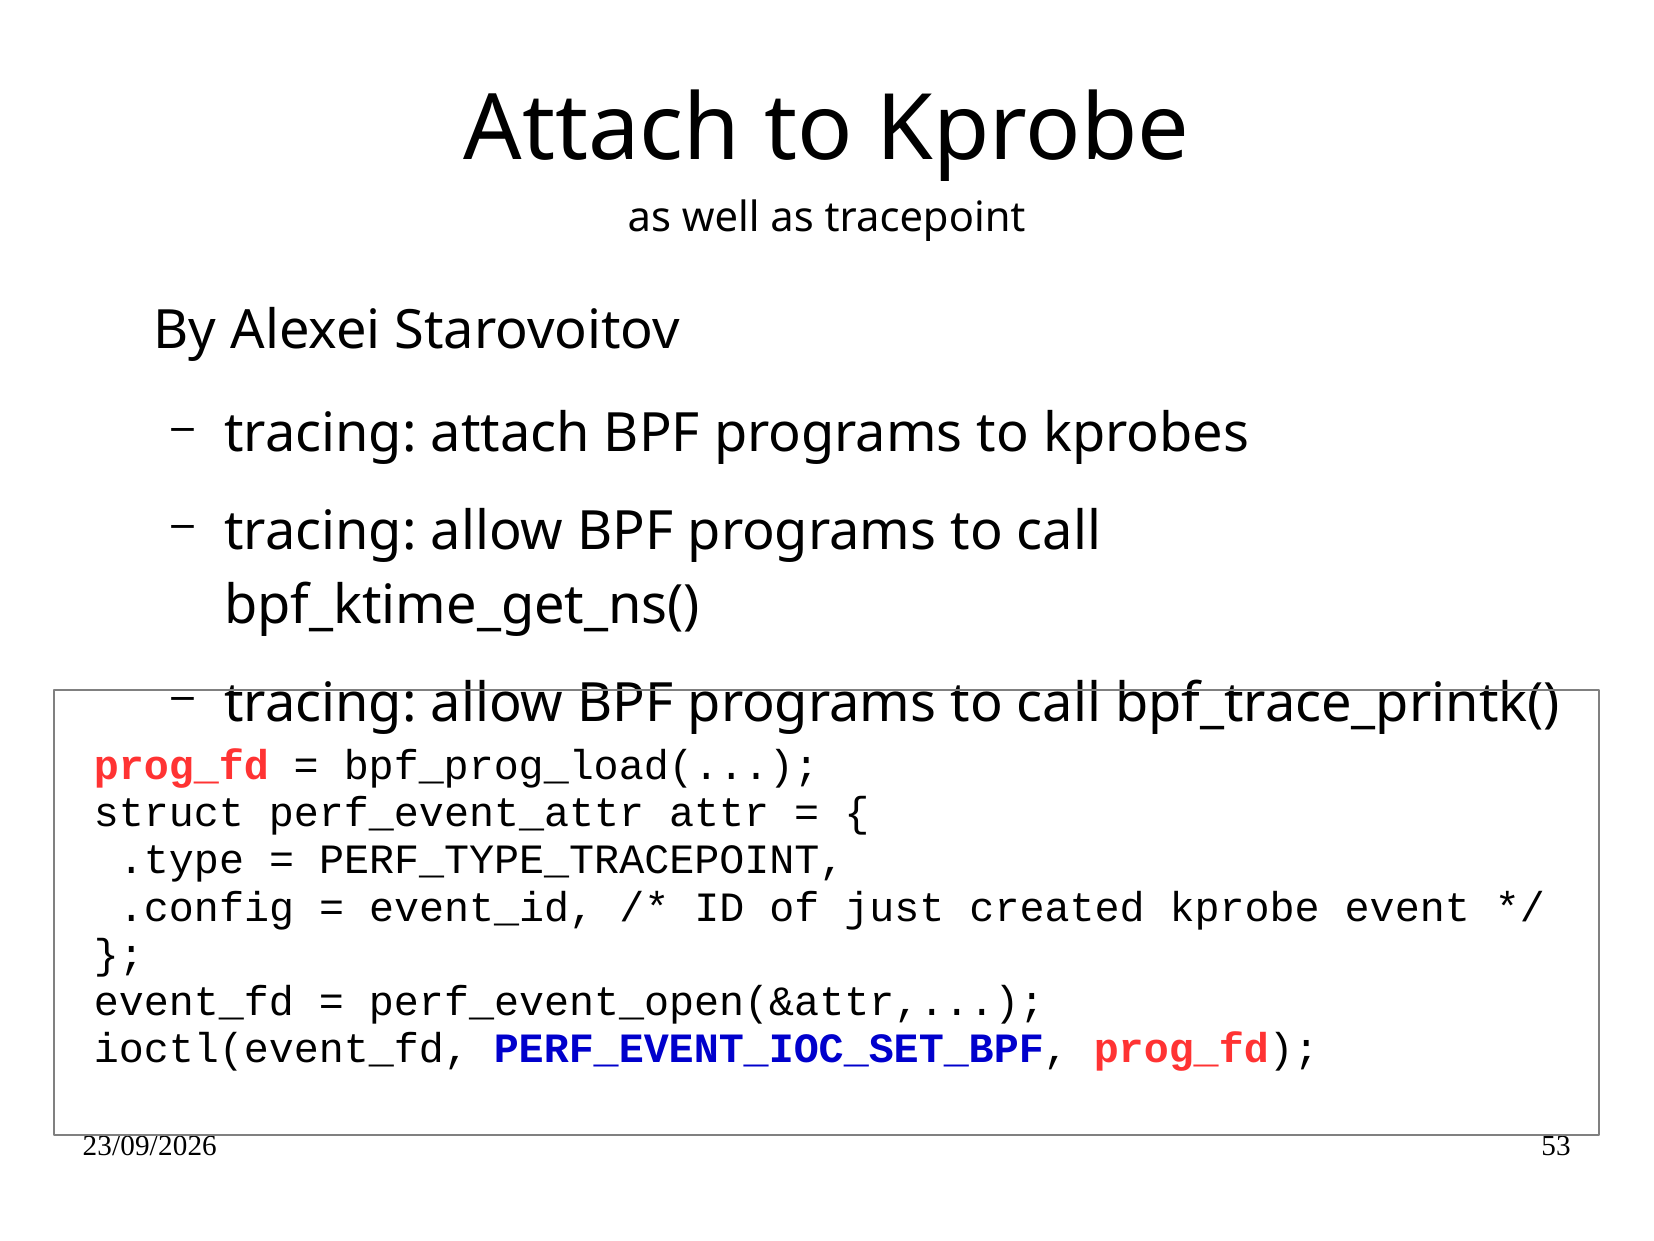

# Attach to Kprobe as well as tracepoint
By Alexei Starovoitov
tracing: attach BPF programs to kprobes
tracing: allow BPF programs to call bpf_ktime_get_ns()
tracing: allow BPF programs to call bpf_trace_printk()
 prog_fd = bpf_prog_load(...);
 struct perf_event_attr attr = {
 .type = PERF_TYPE_TRACEPOINT,
 .config = event_id, /* ID of just created kprobe event */
 };
 event_fd = perf_event_open(&attr,...);
 ioctl(event_fd, PERF_EVENT_IOC_SET_BPF, prog_fd);
53